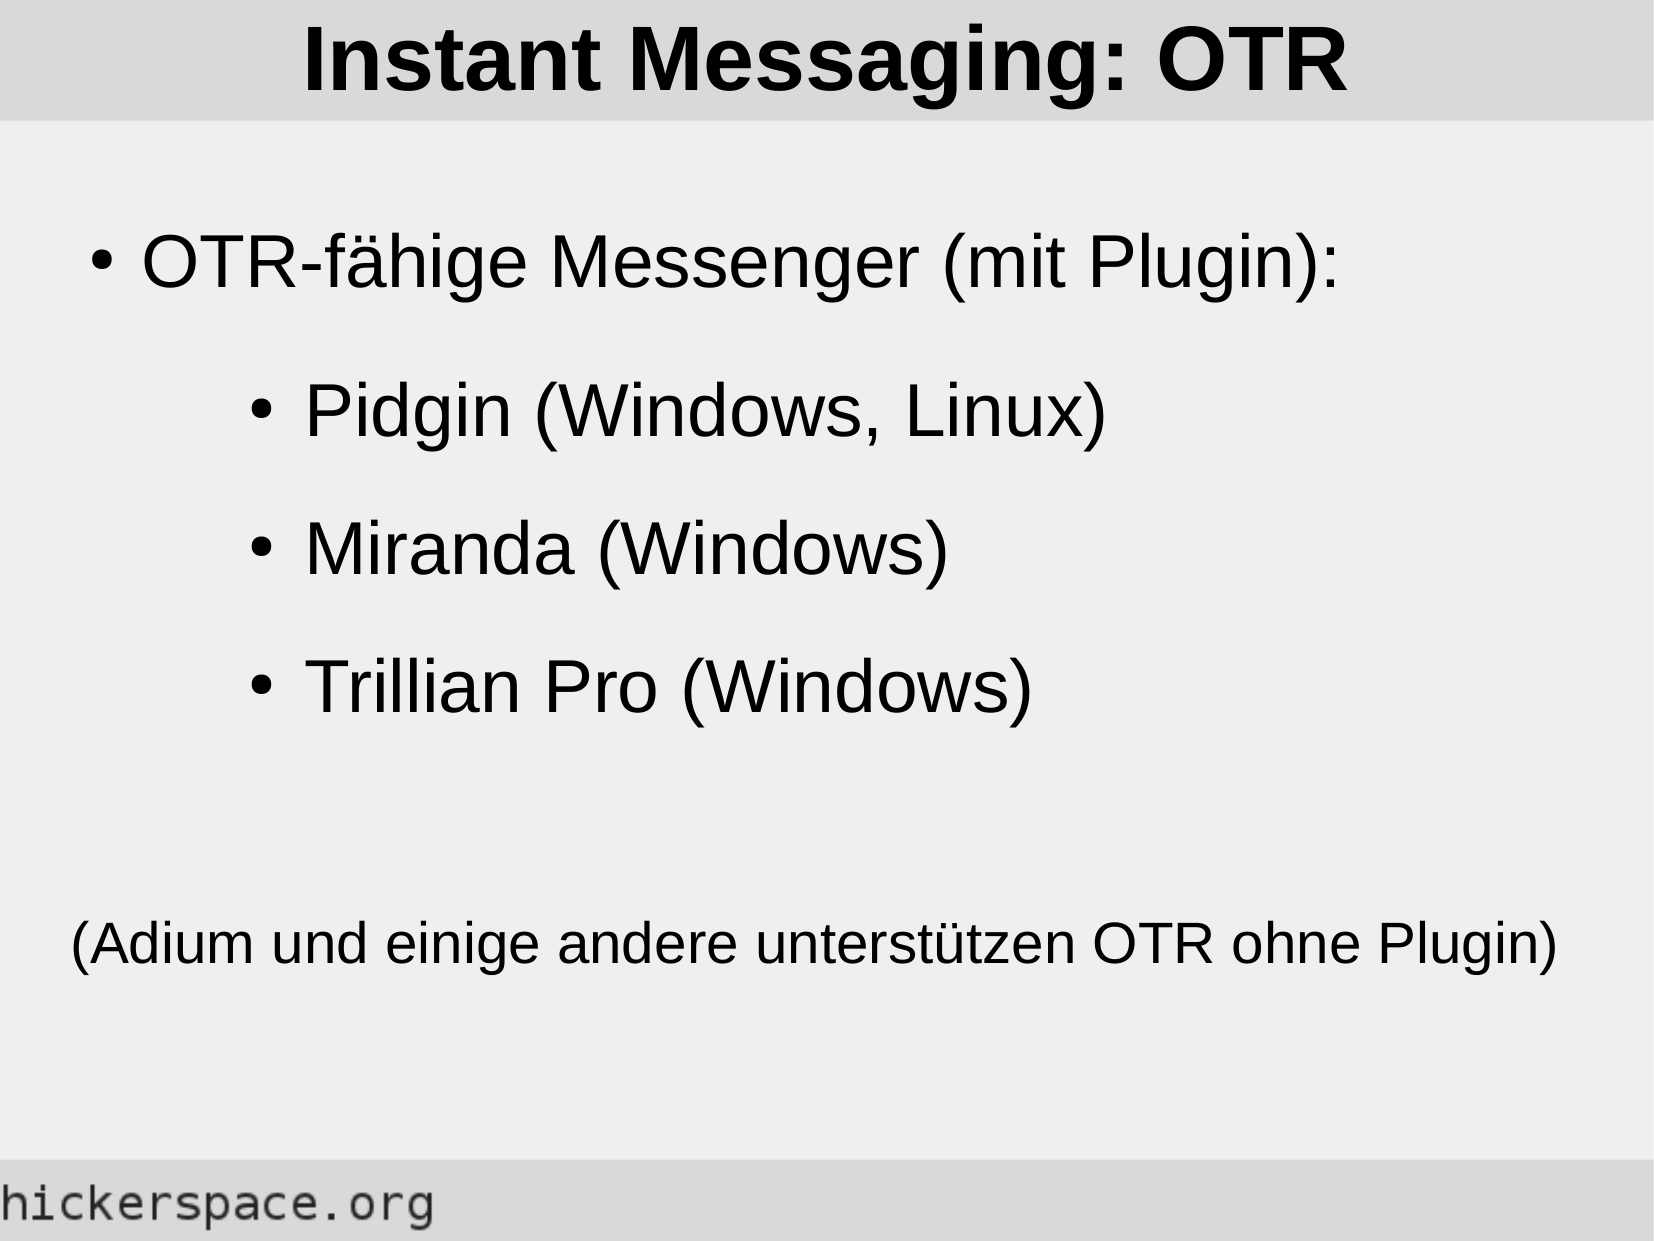

# Instant Messaging: OTR
OTR-fähige Messenger (mit Plugin):
 Pidgin (Windows, Linux)
 Miranda (Windows)
 Trillian Pro (Windows)
(Adium und einige andere unterstützen OTR ohne Plugin)